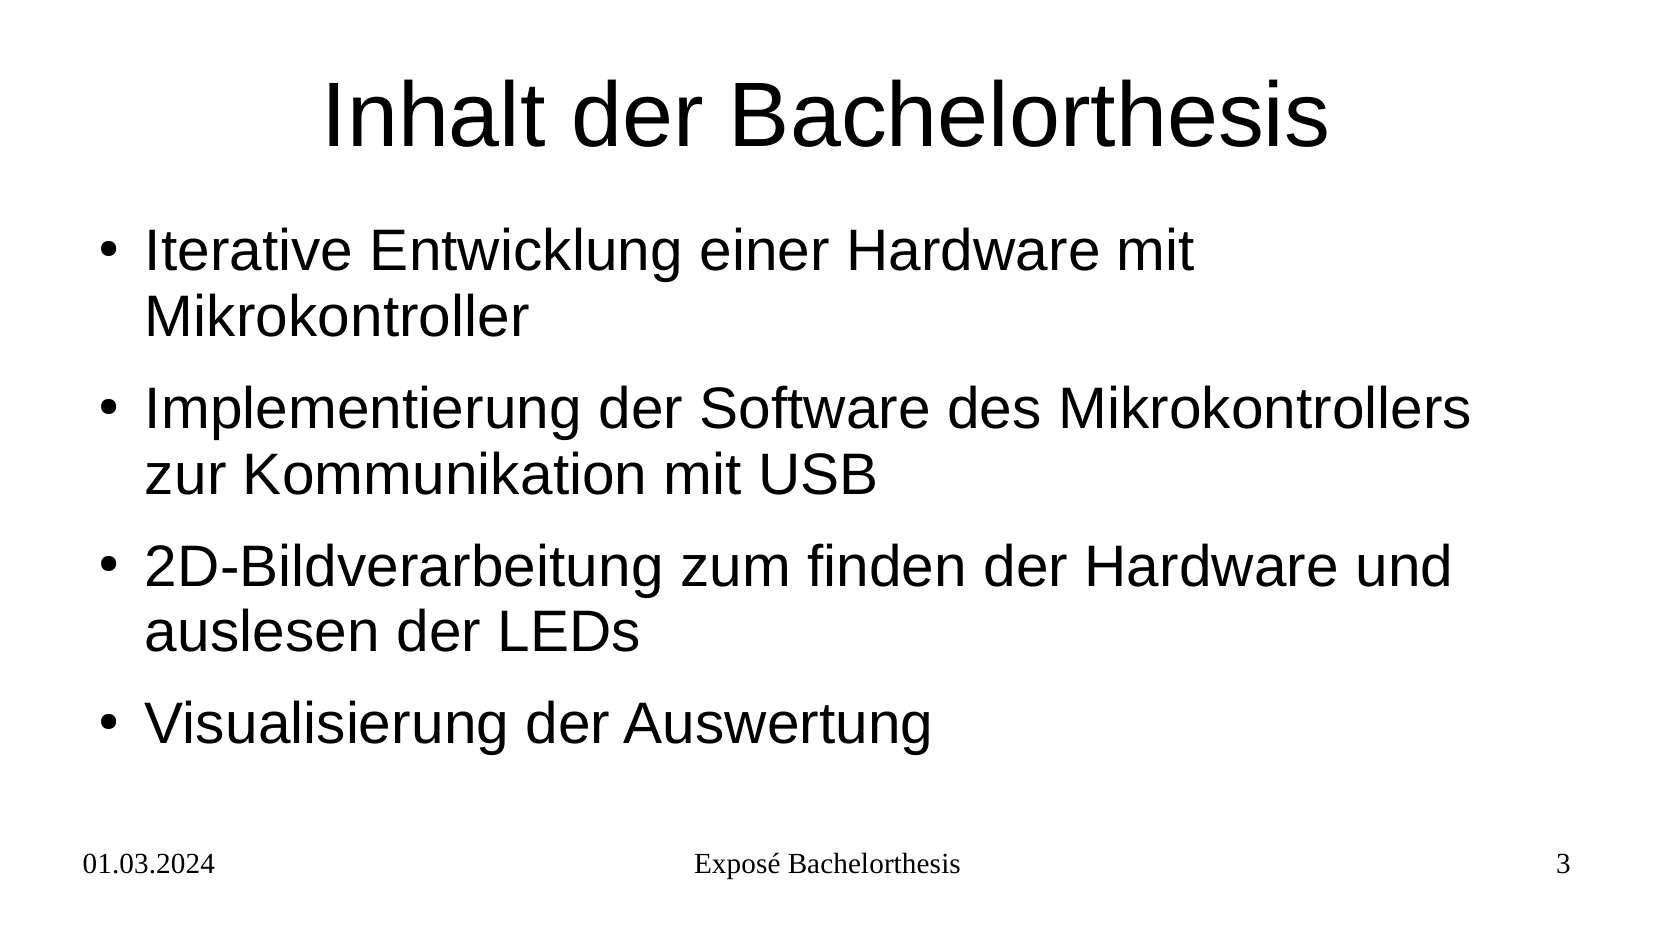

# Inhalt der Bachelorthesis
Iterative Entwicklung einer Hardware mit Mikrokontroller
Implementierung der Software des Mikrokontrollers zur Kommunikation mit USB
2D-Bildverarbeitung zum finden der Hardware und auslesen der LEDs
Visualisierung der Auswertung
01.03.2024
Exposé Bachelorthesis
3